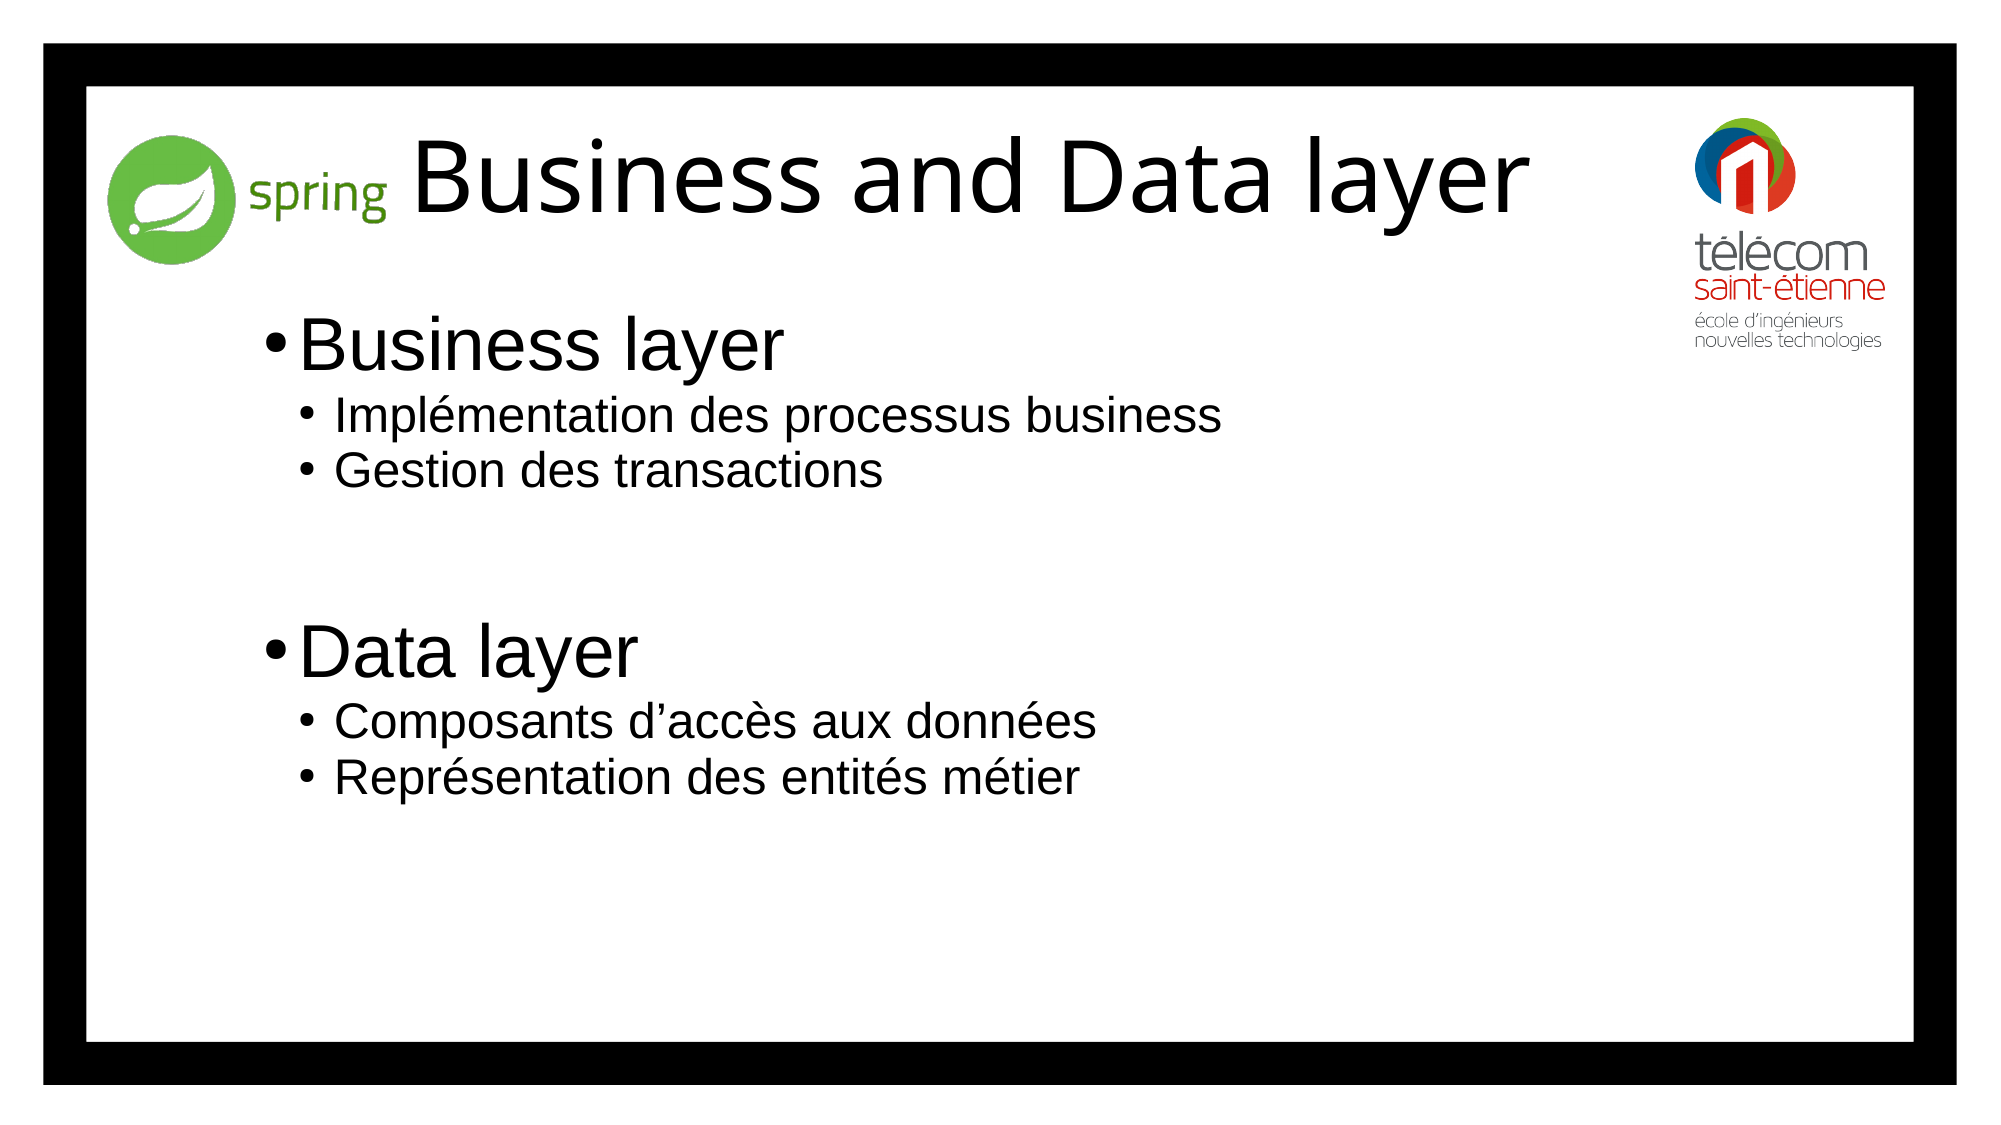

# Business and Data layer
Business layer
Implémentation des processus business
Gestion des transactions
Data layer
Composants d’accès aux données
Représentation des entités métier